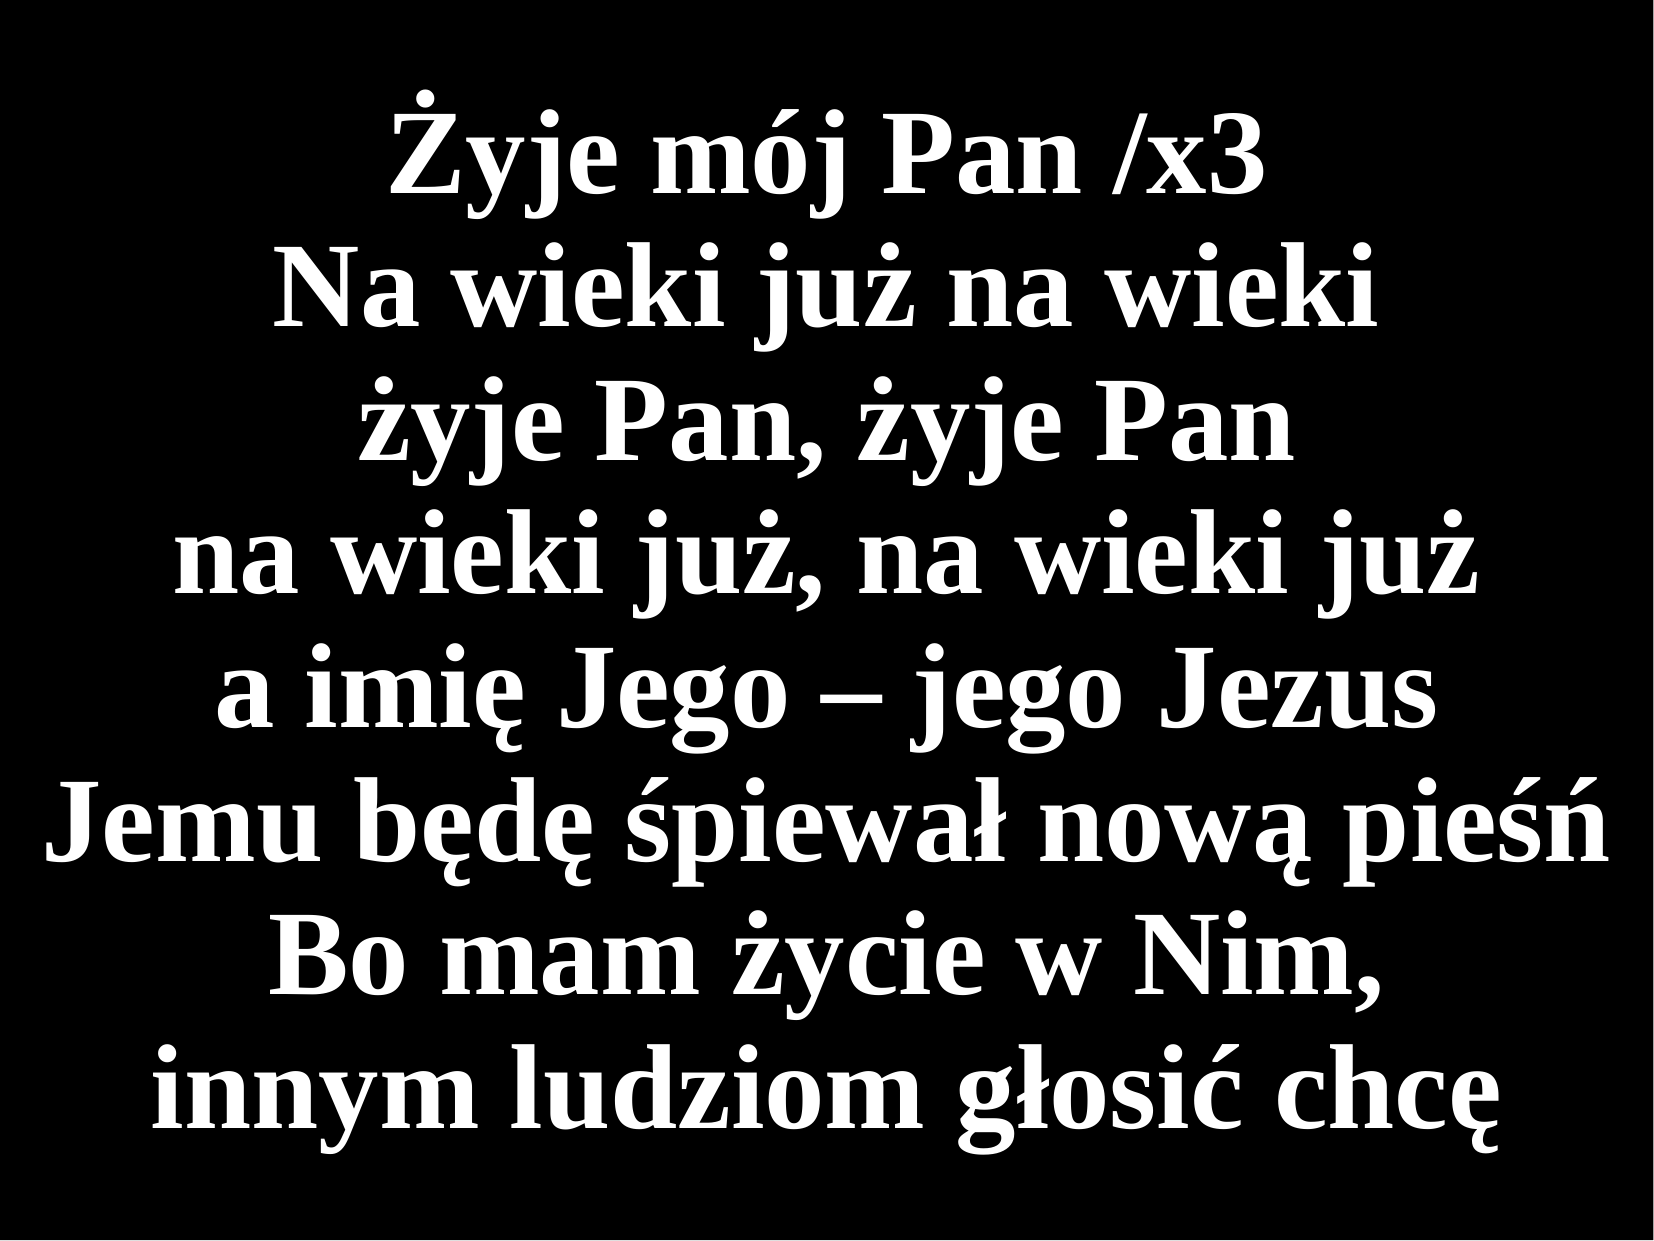

# Żyje mój Pan /x3 Na wieki już na wieki żyje Pan, żyje Pan na wieki już, na wieki już a imię Jego – jego Jezus Jemu będę śpiewał nową pieśń Bo mam życie w Nim, innym ludziom głosić chcę